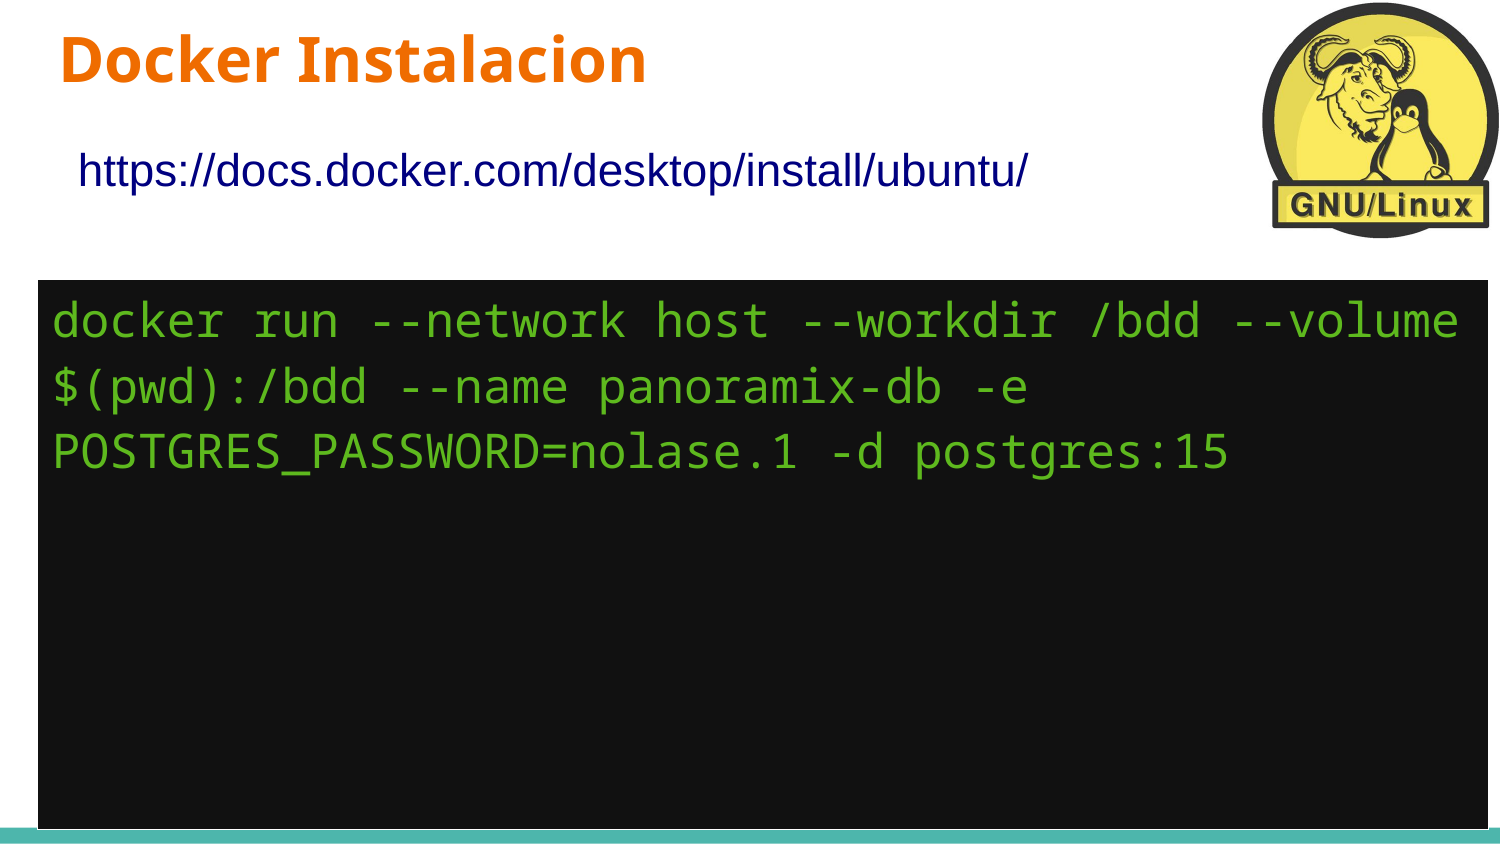

# Docker Instalacion
https://docs.docker.com/desktop/install/ubuntu/
| docker run --network host --workdir /bdd --volume $(pwd):/bdd --name panoramix-db -e POSTGRES\_PASSWORD=nolase.1 -d postgres:15 |
| --- |